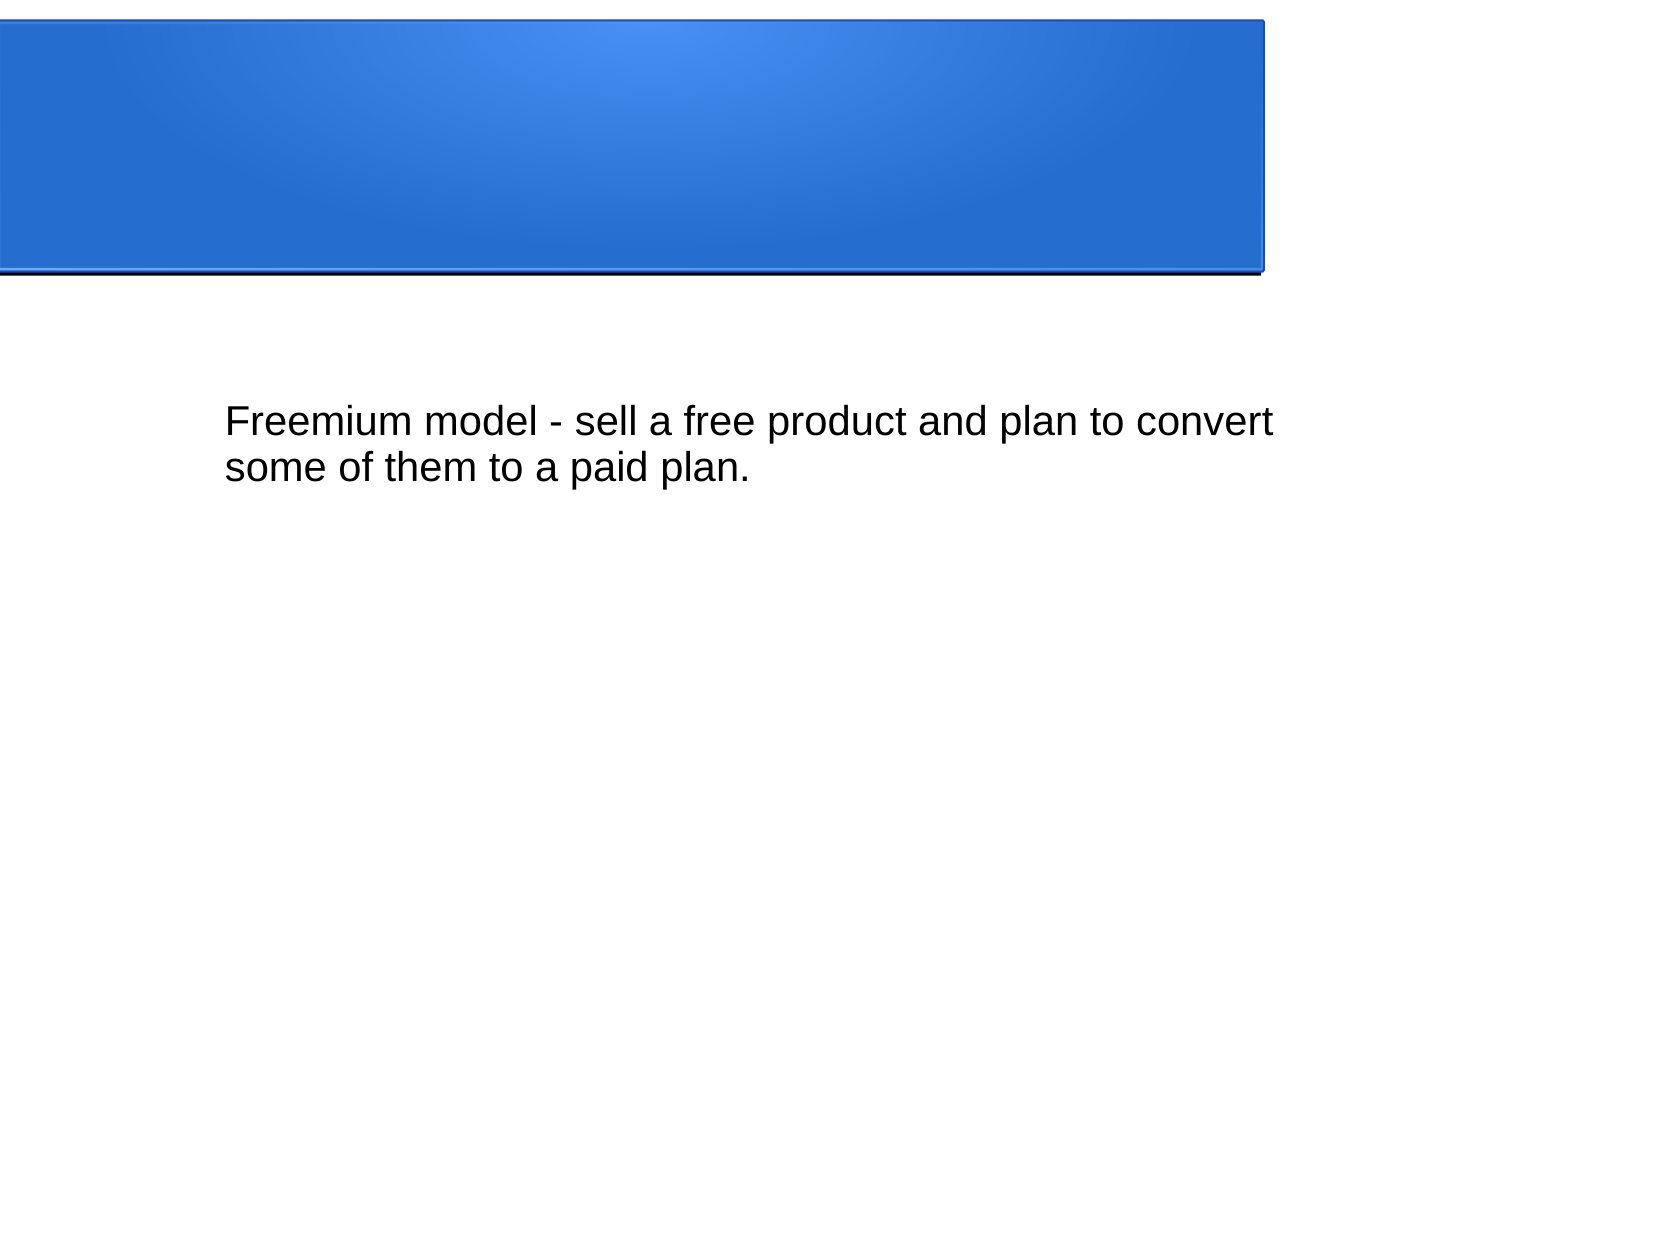

Freemium model - sell a free product and plan to convert some of them to a paid plan.